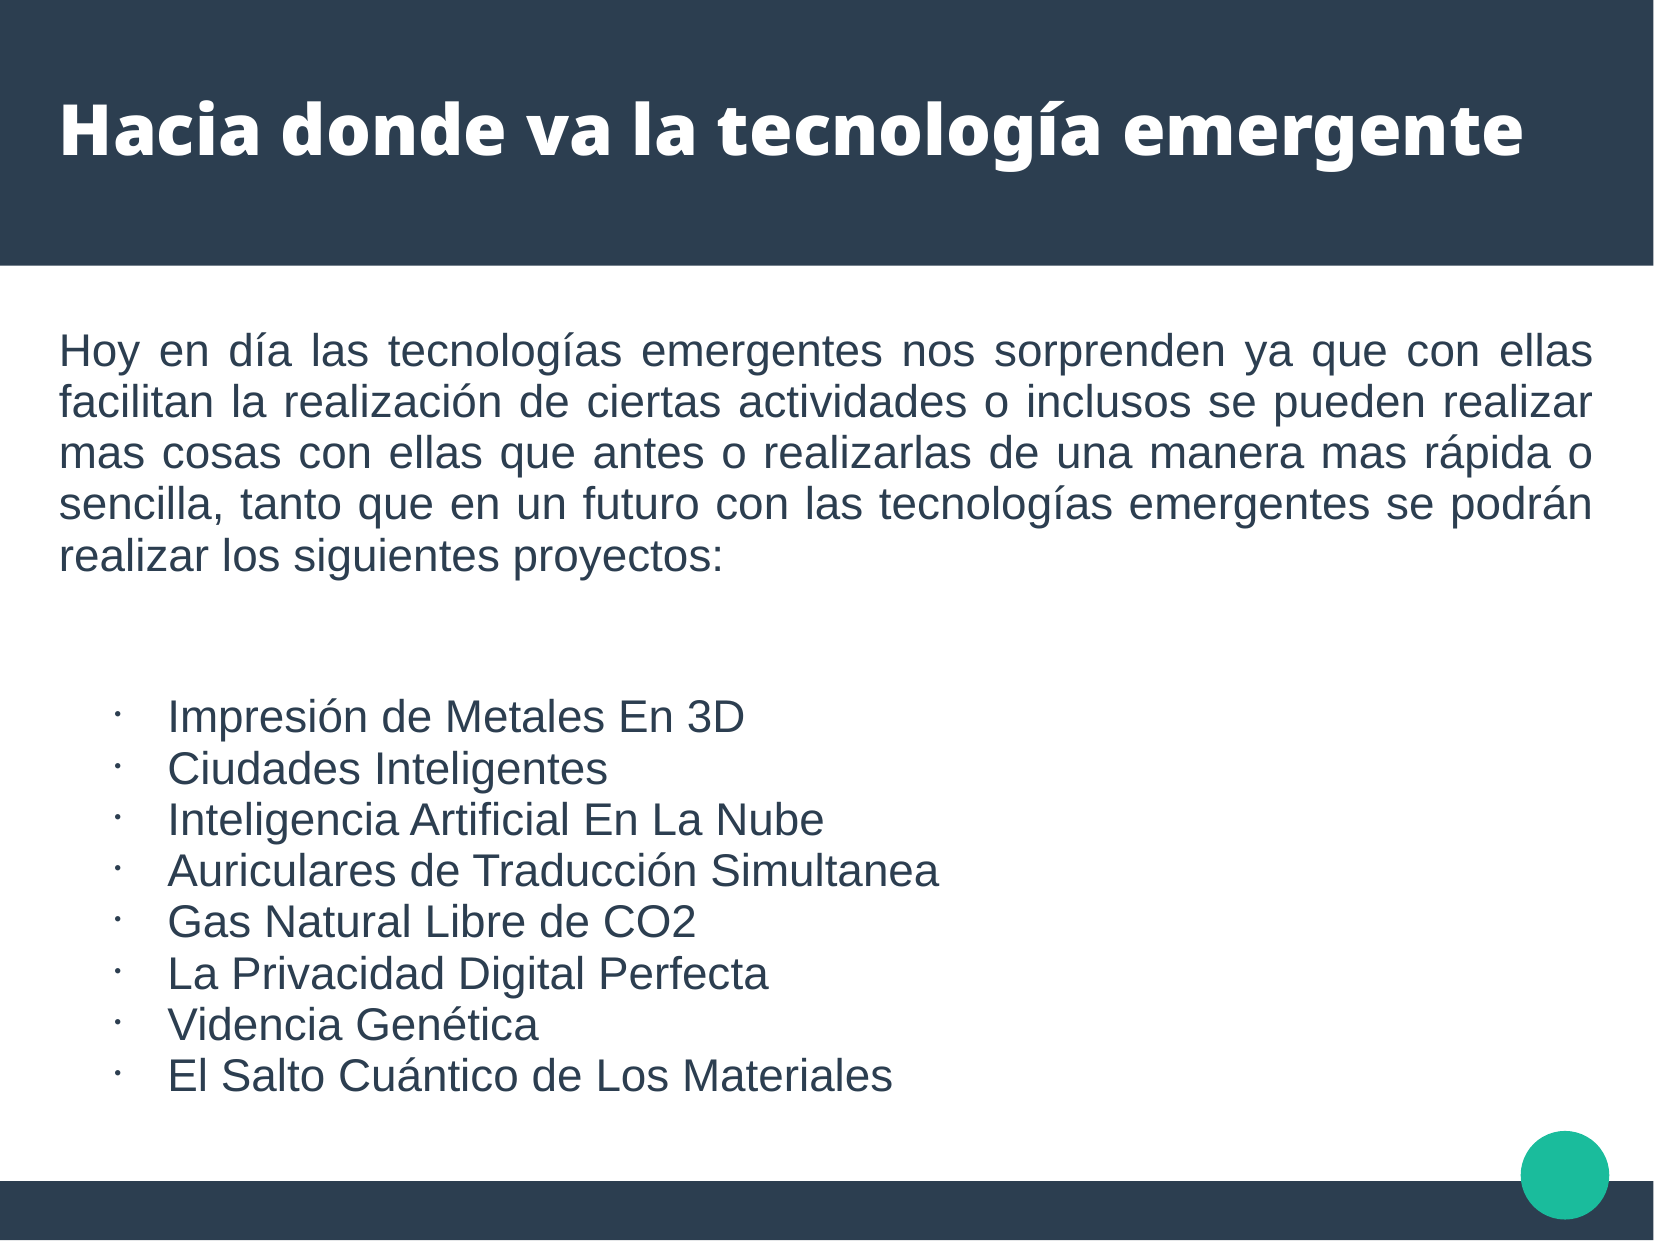

# Hacia donde va la tecnología emergente
Hoy en día las tecnologías emergentes nos sorprenden ya que con ellas facilitan la realización de ciertas actividades o inclusos se pueden realizar mas cosas con ellas que antes o realizarlas de una manera mas rápida o sencilla, tanto que en un futuro con las tecnologías emergentes se podrán realizar los siguientes proyectos:
Impresión de Metales En 3D
Ciudades Inteligentes
Inteligencia Artificial En La Nube
Auriculares de Traducción Simultanea
Gas Natural Libre de CO2
La Privacidad Digital Perfecta
Videncia Genética
El Salto Cuántico de Los Materiales